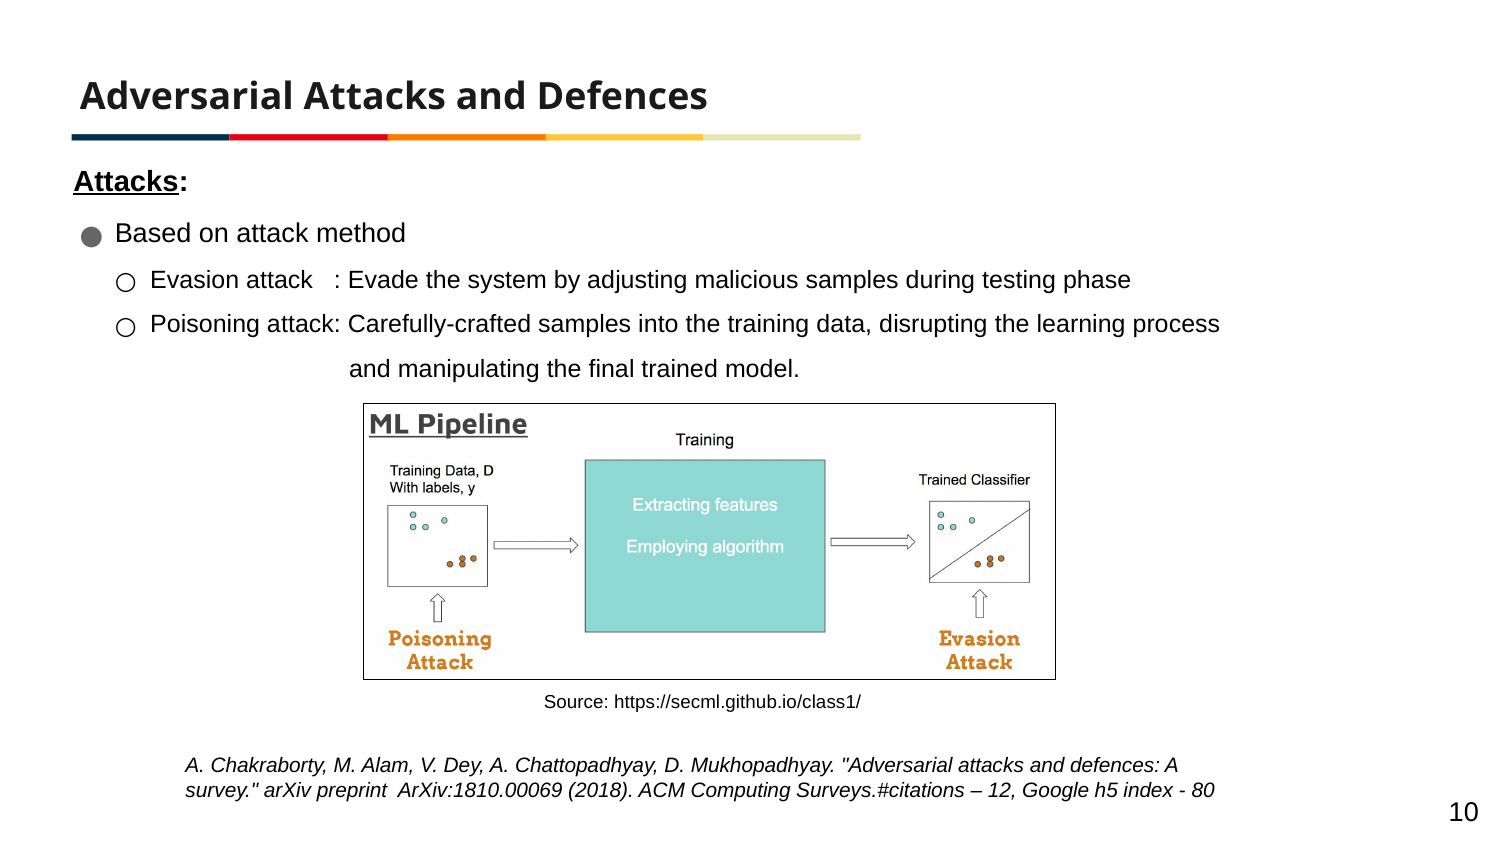

Adversarial Attacks and Defences
Attacks:
Based on attack method
Evasion attack : Evade the system by adjusting malicious samples during testing phase
Poisoning attack: Carefully-crafted samples into the training data, disrupting the learning process 			 and manipulating the final trained model.
Source: https://secml.github.io/class1/
A. Chakraborty, M. Alam, V. Dey, A. Chattopadhyay, D. Mukhopadhyay. "Adversarial attacks and defences: A
survey." arXiv preprint ArXiv:1810.00069 (2018). ACM Computing Surveys.#citations – 12, Google h5 index - 80